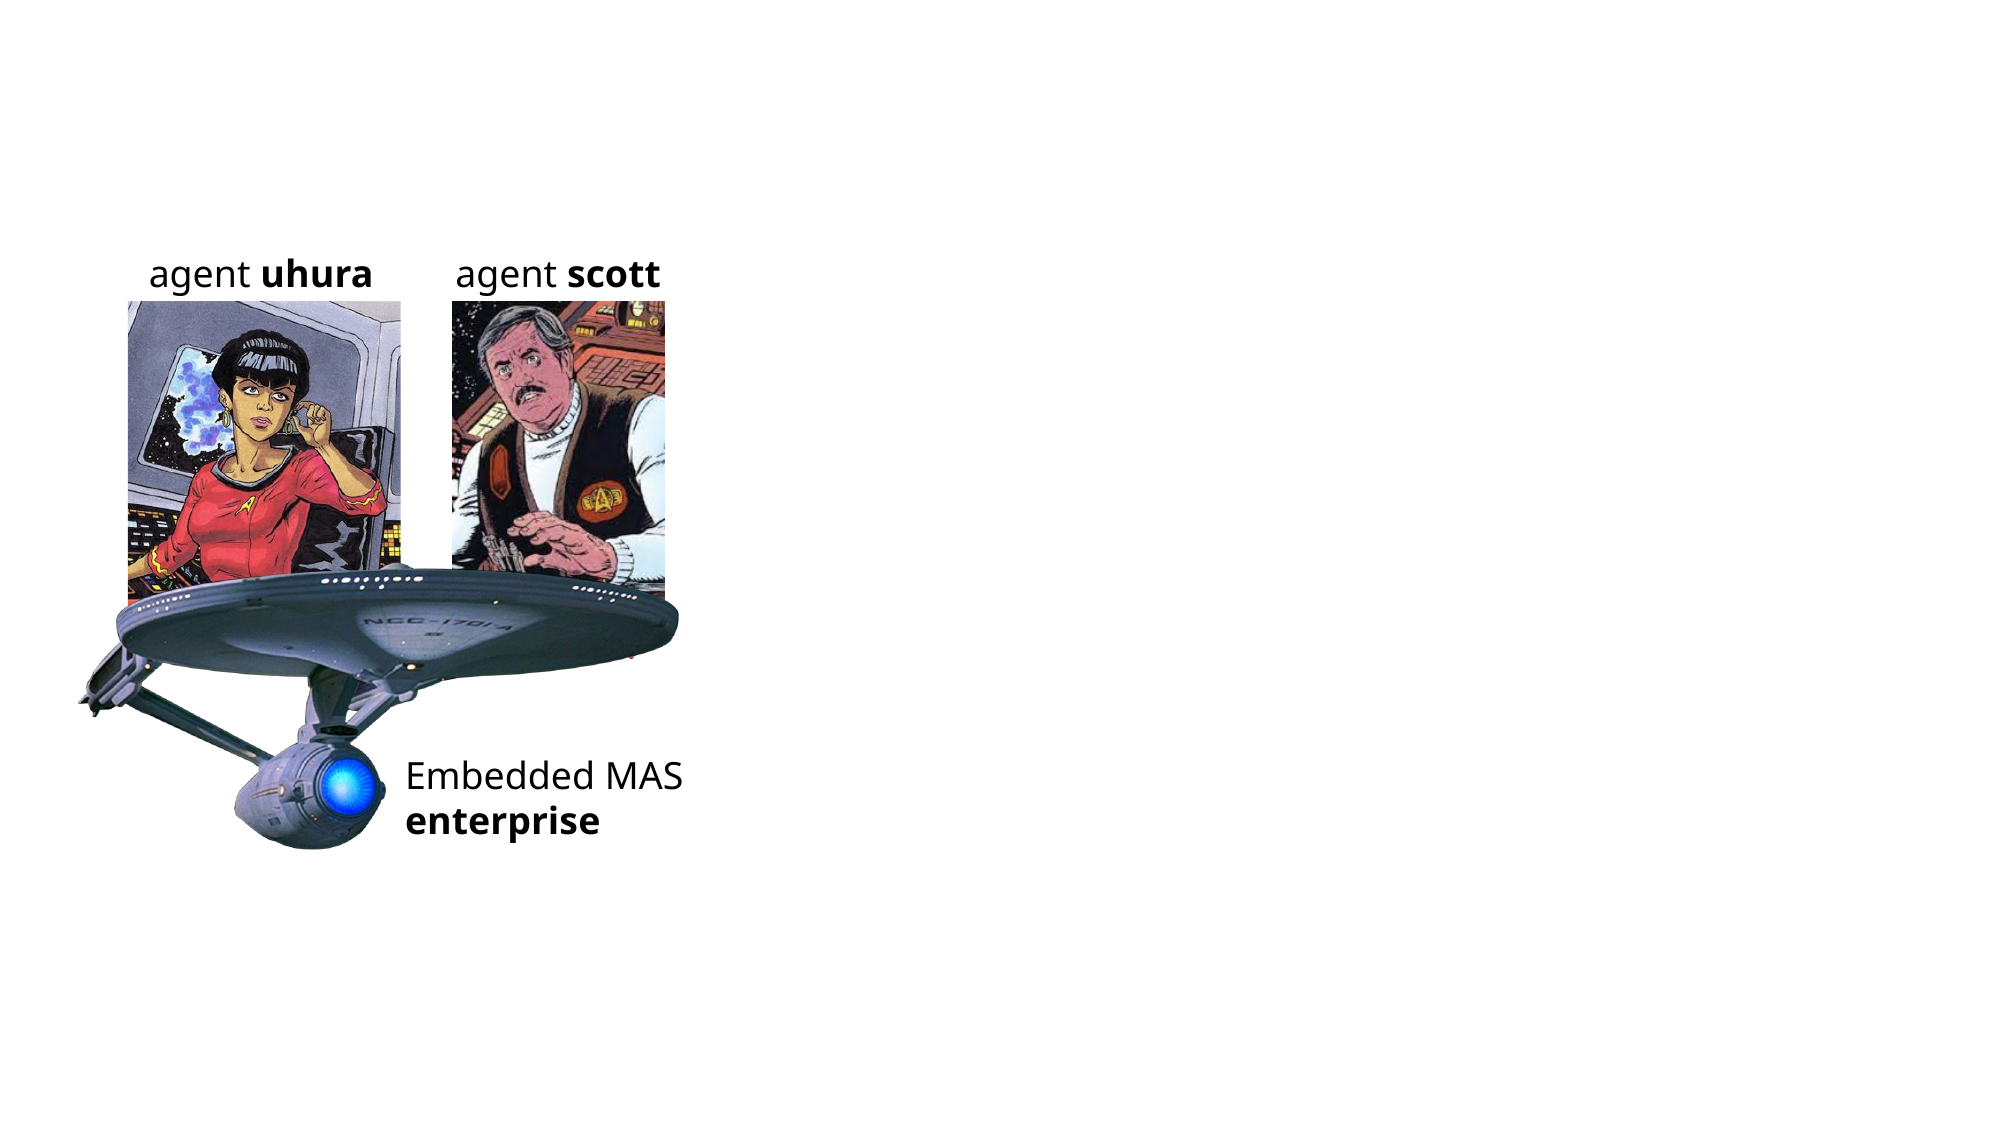

Exemplo: Bio-Inspired Protocol
agent uhura
agent scott
Embedded MAS enterprise